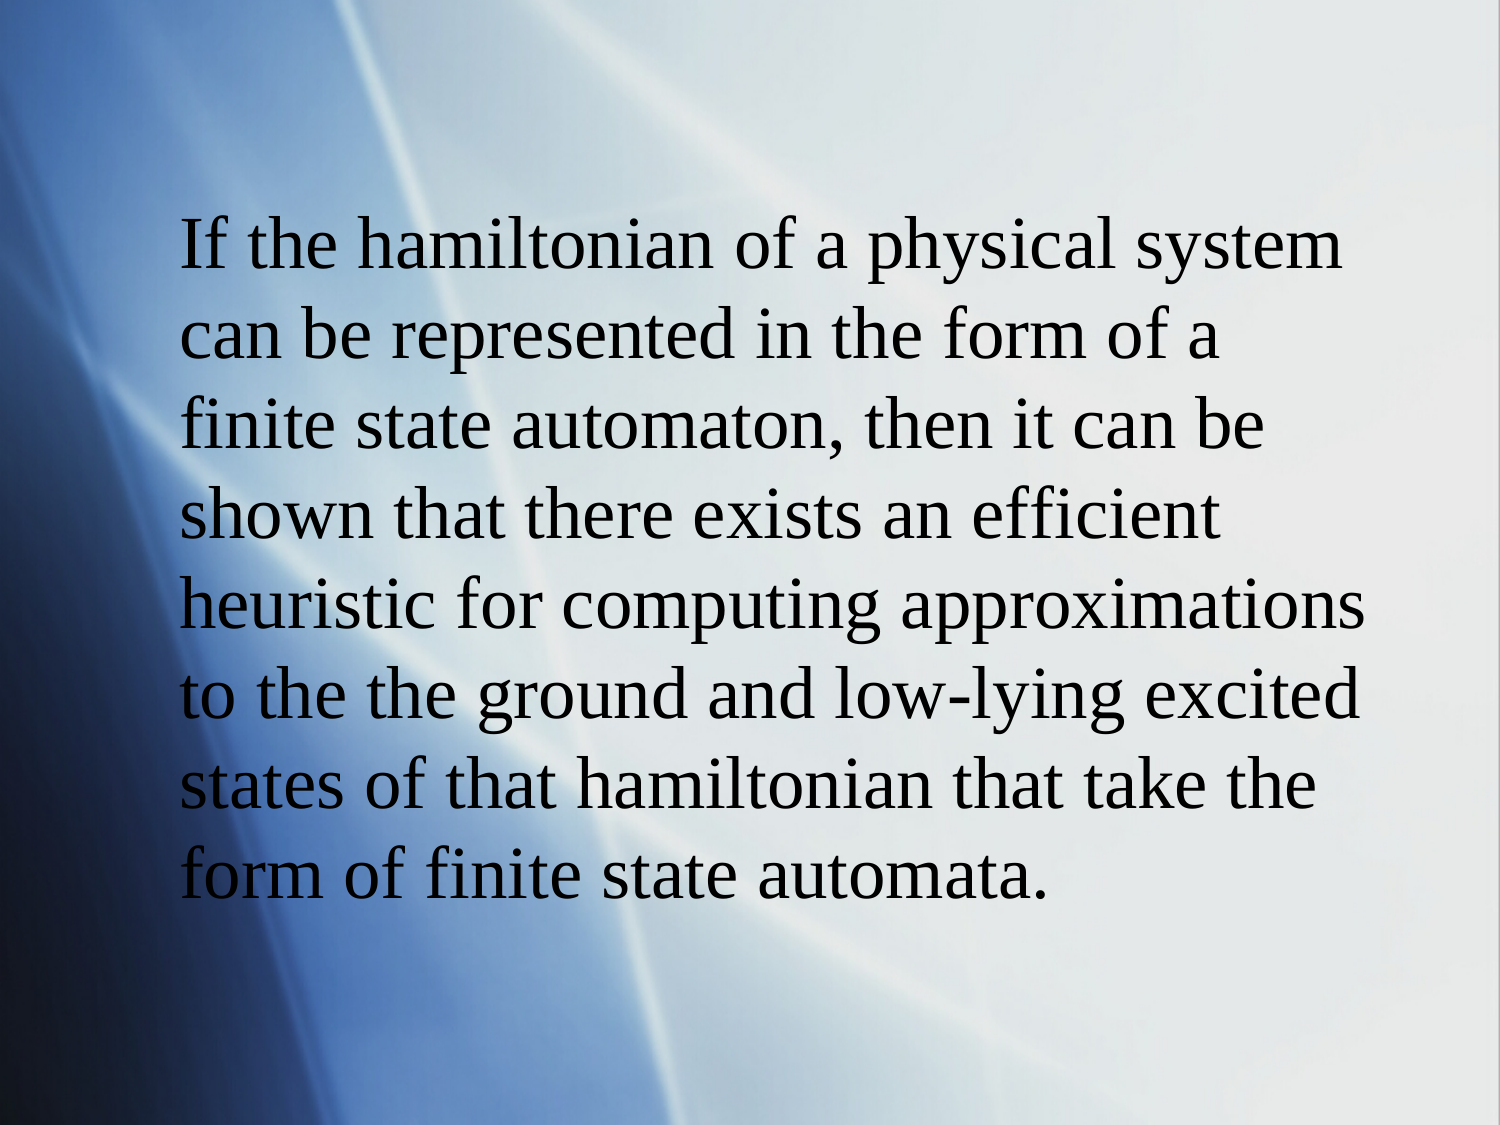

# If the hamiltonian of a physical system can be represented in the form of a finite state automaton, then it can be shown that there exists an efficient heuristic for computing approximations to the the ground and low-lying excited states of that hamiltonian that take the form of finite state automata.